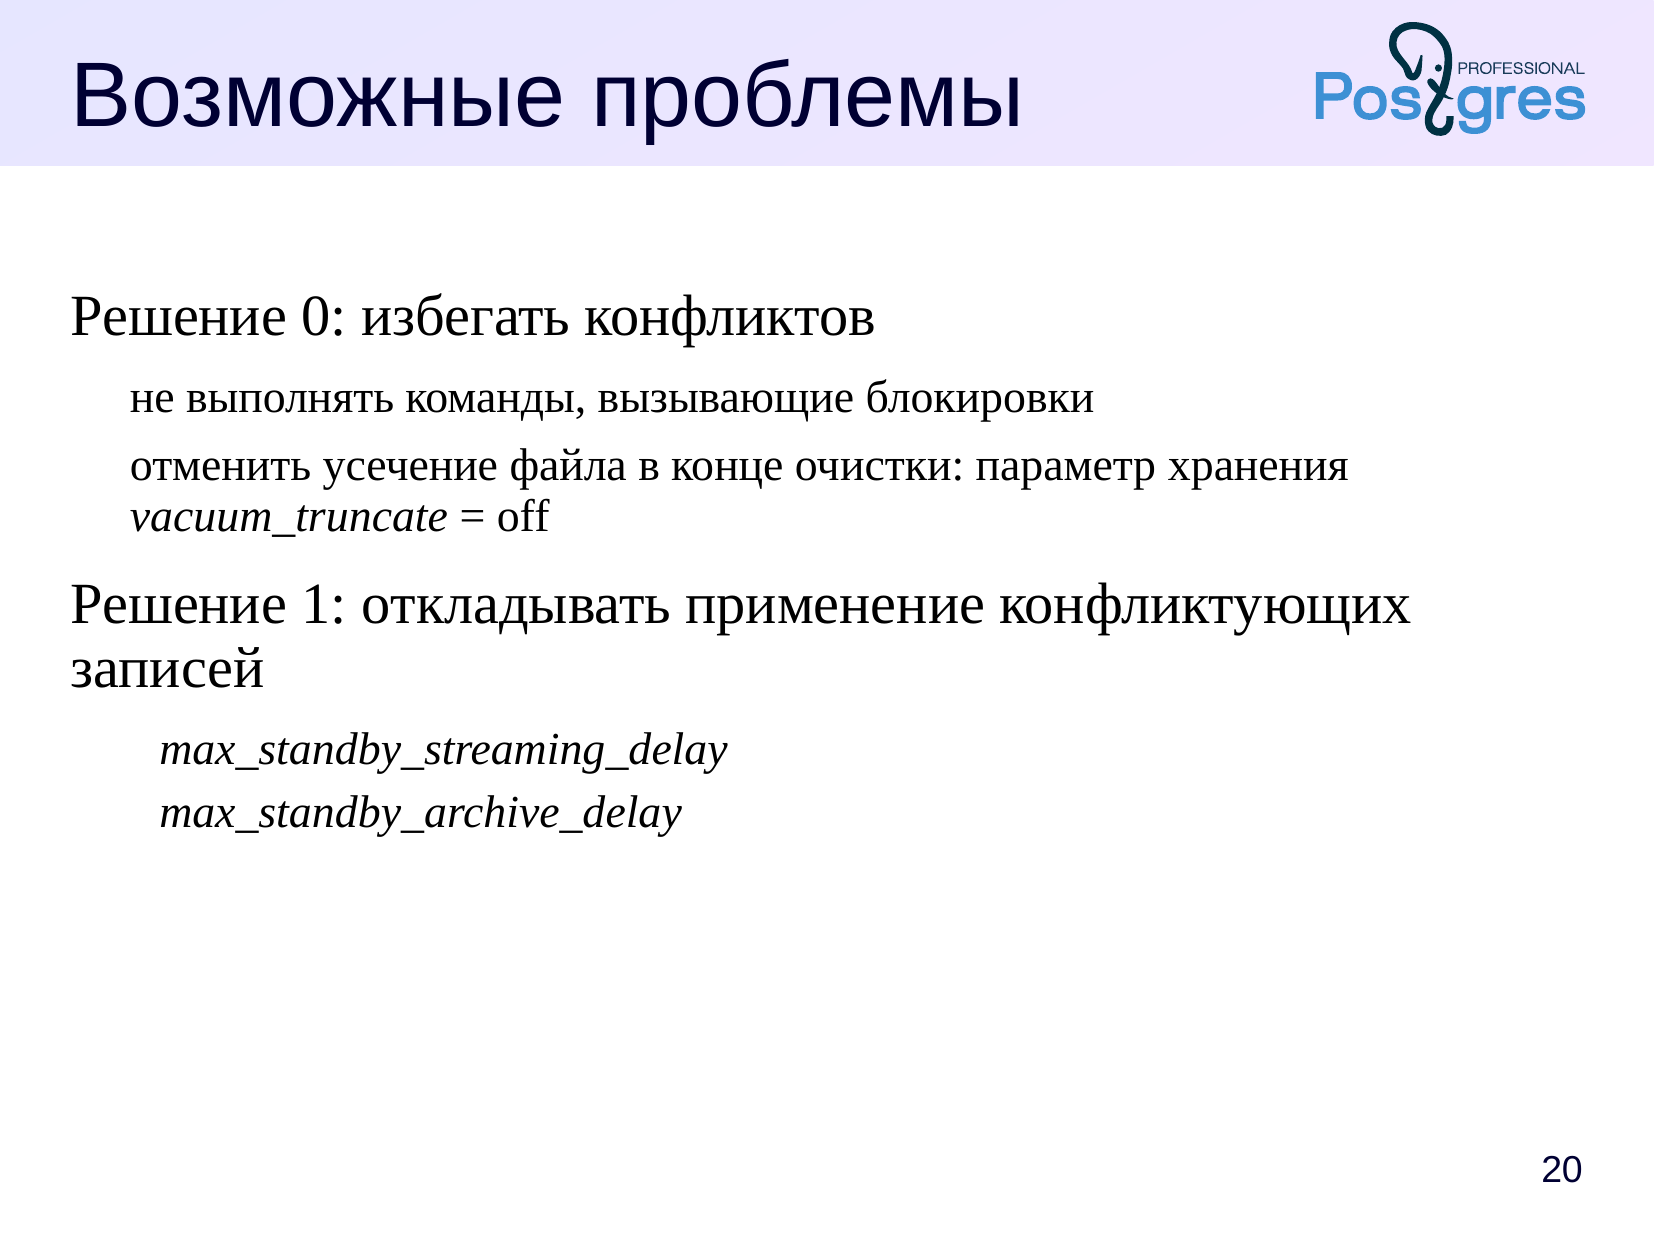

# Возможные проблемы
Решение 0: избегать конфликтов
не выполнять команды, вызывающие блокировки
отменить усечение файла в конце очистки: параметр хранения
vacuum_truncate = off
Решение 1: откладывать применение конфликтующих записей
max_standby_streaming_delay
max_standby_archive_delay